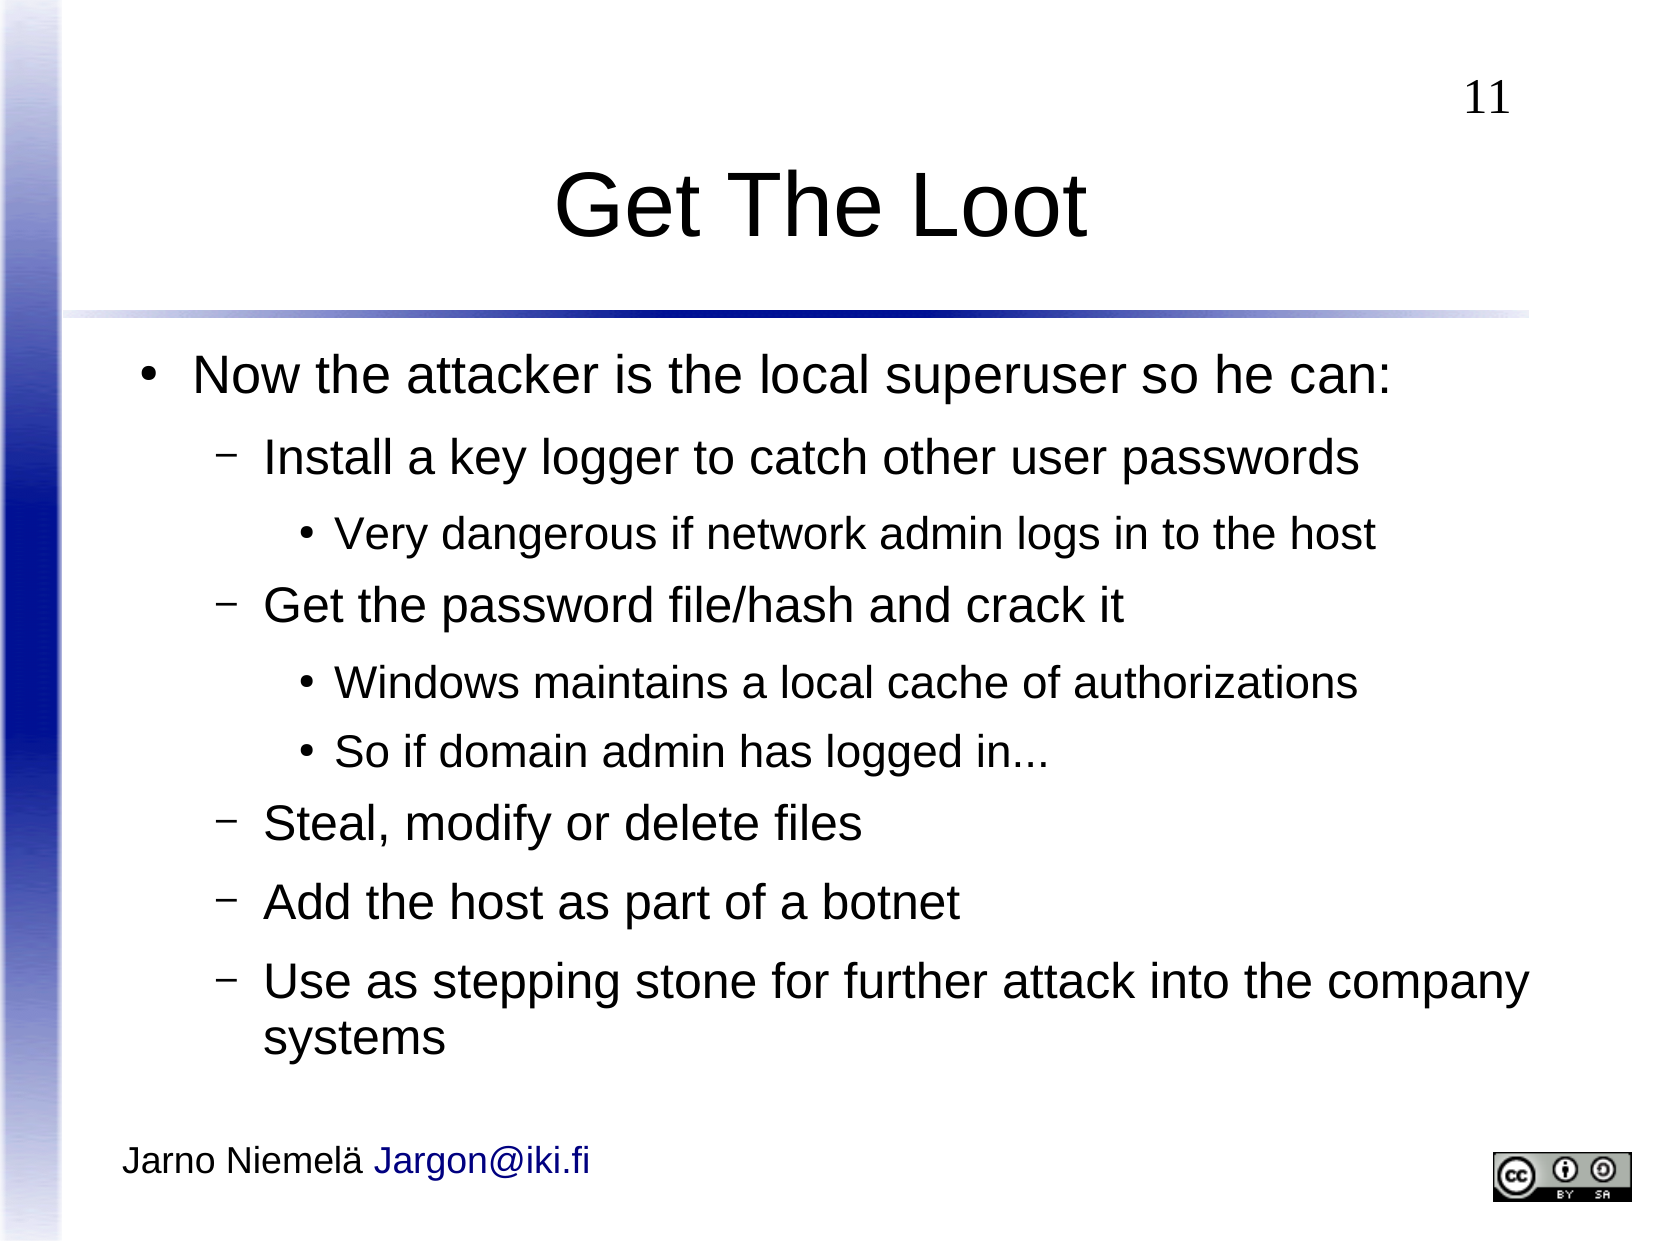

# Get The Loot
Now the attacker is the local superuser so he can:
Install a key logger to catch other user passwords
Very dangerous if network admin logs in to the host
Get the password file/hash and crack it
Windows maintains a local cache of authorizations
So if domain admin has logged in...
Steal, modify or delete files
Add the host as part of a botnet
Use as stepping stone for further attack into the company systems